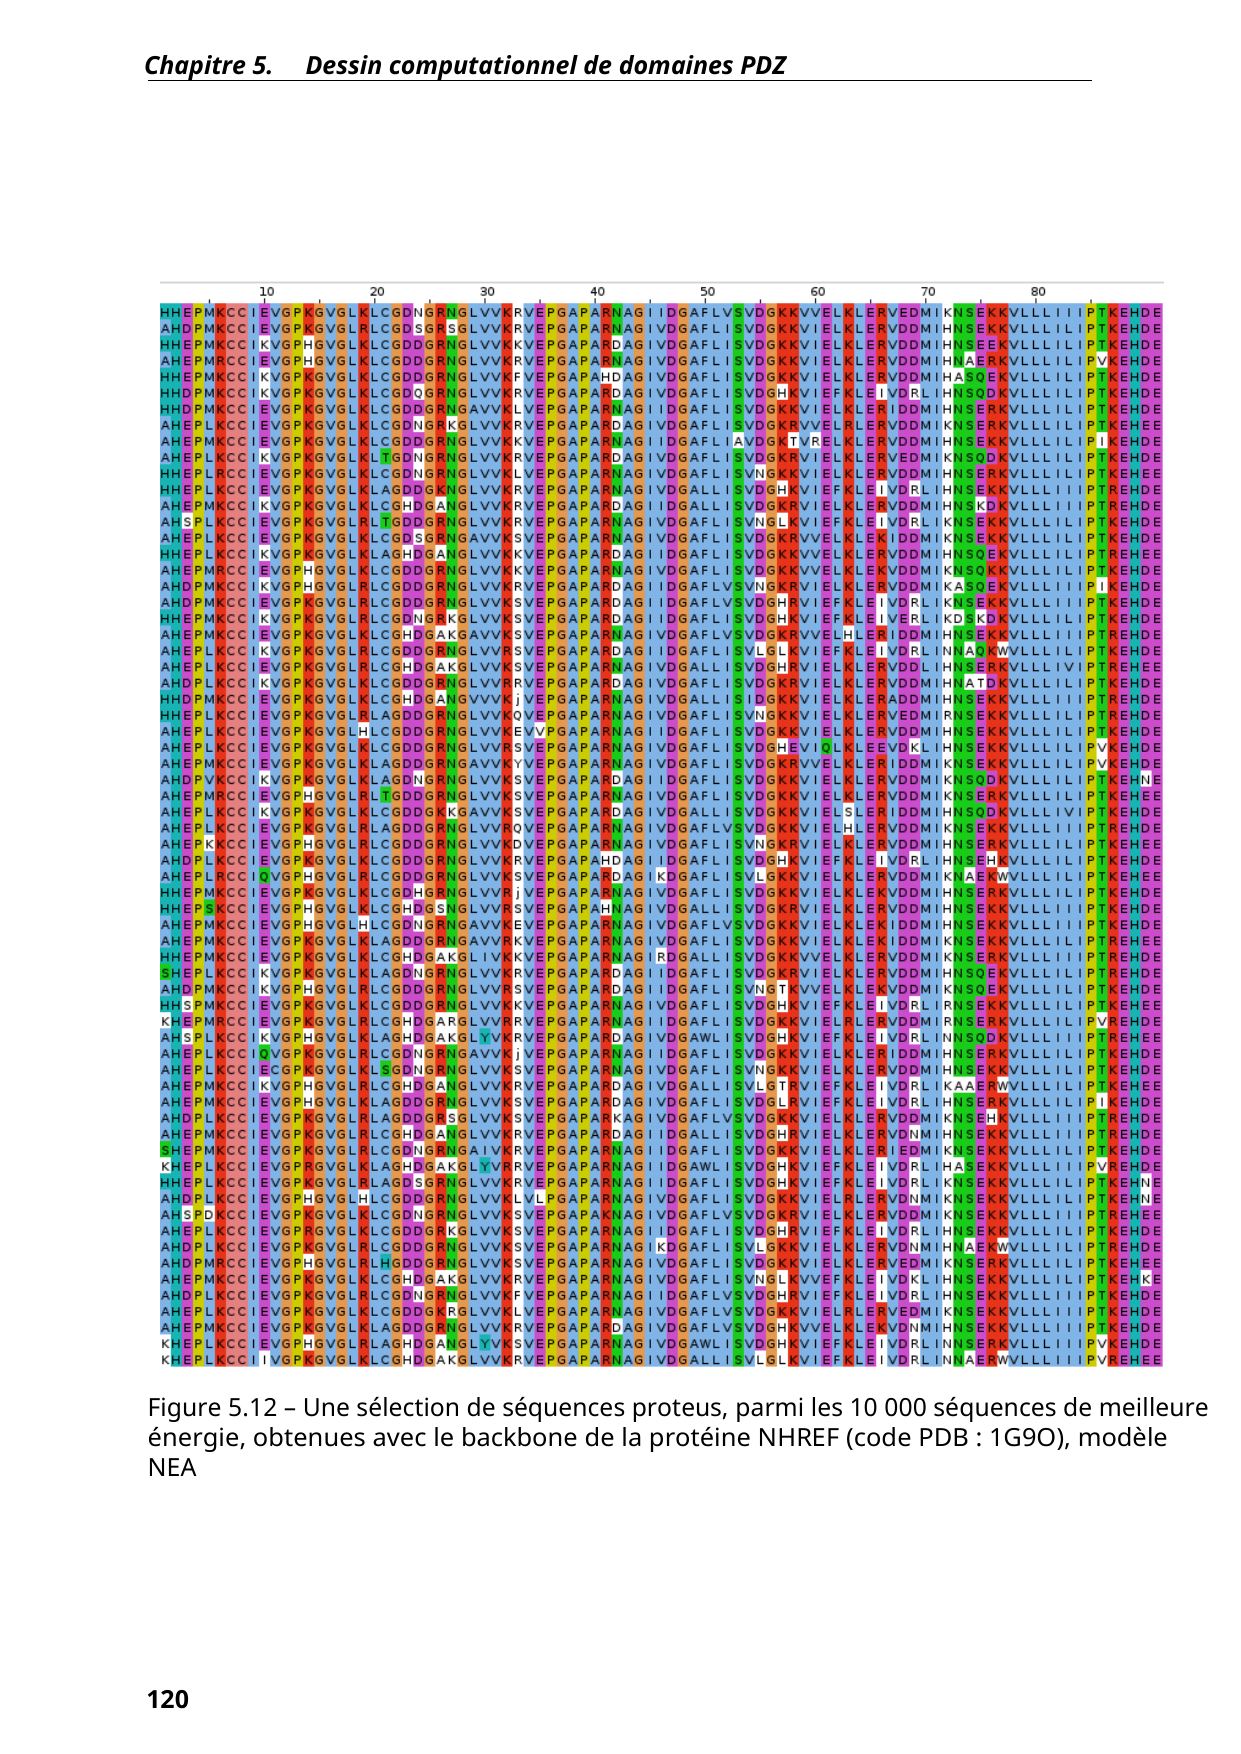

Chapitre 5.
Dessin computationnel de domaines PDZ
Figure 5.12 – Une sélection de séquences proteus, parmi les 10 000 séquences de meilleure
énergie, obtenues avec le backbone de la protéine NHREF (code PDB : 1G9O), modèle
NEA
120